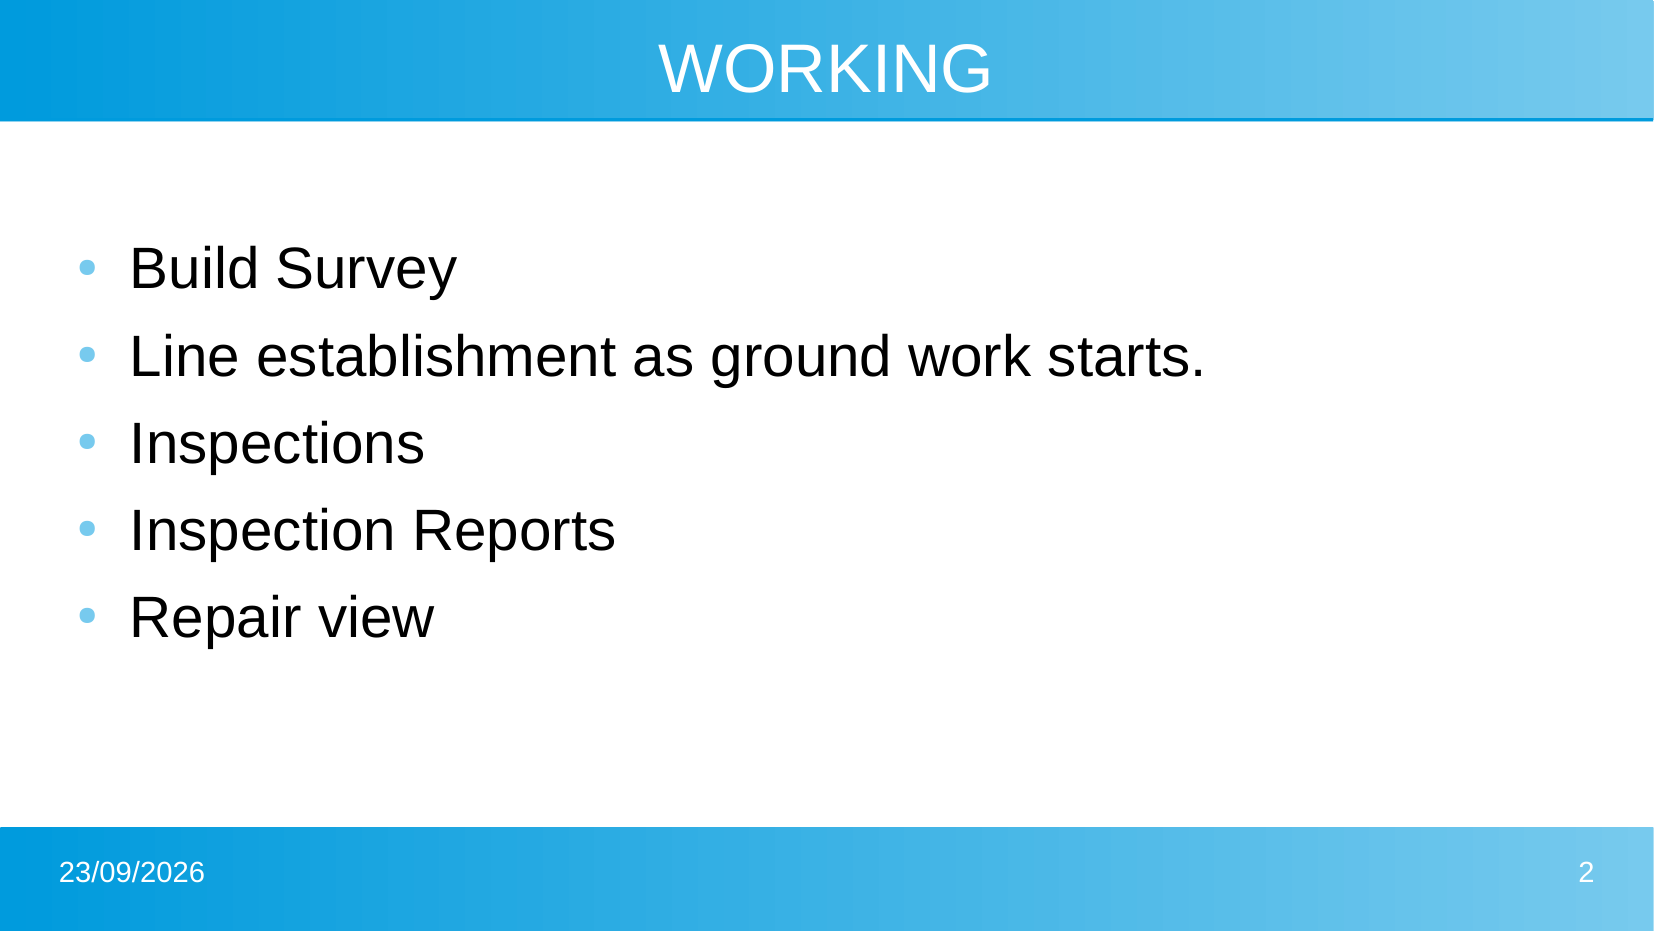

# WORKING
Build Survey
Line establishment as ground work starts.
Inspections
Inspection Reports
Repair view
2